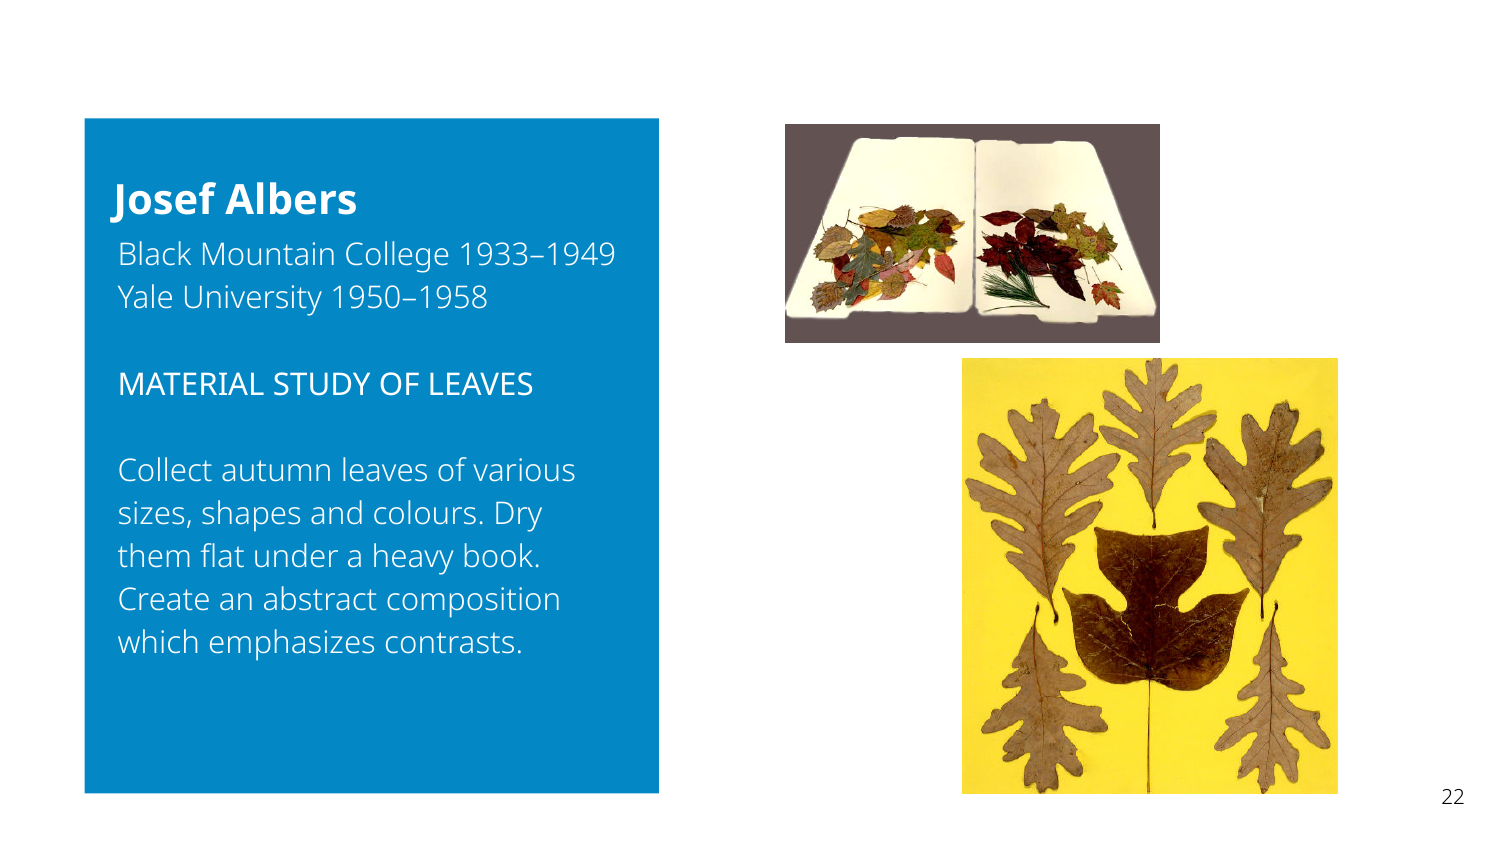

Josef Albers
# Black Mountain College 1933–1949 Yale University 1950–1958 Material study of leaves Collect autumn leaves of various sizes, shapes and colours. Dry them flat under a heavy book. Create an abstract composition which emphasizes contrasts.